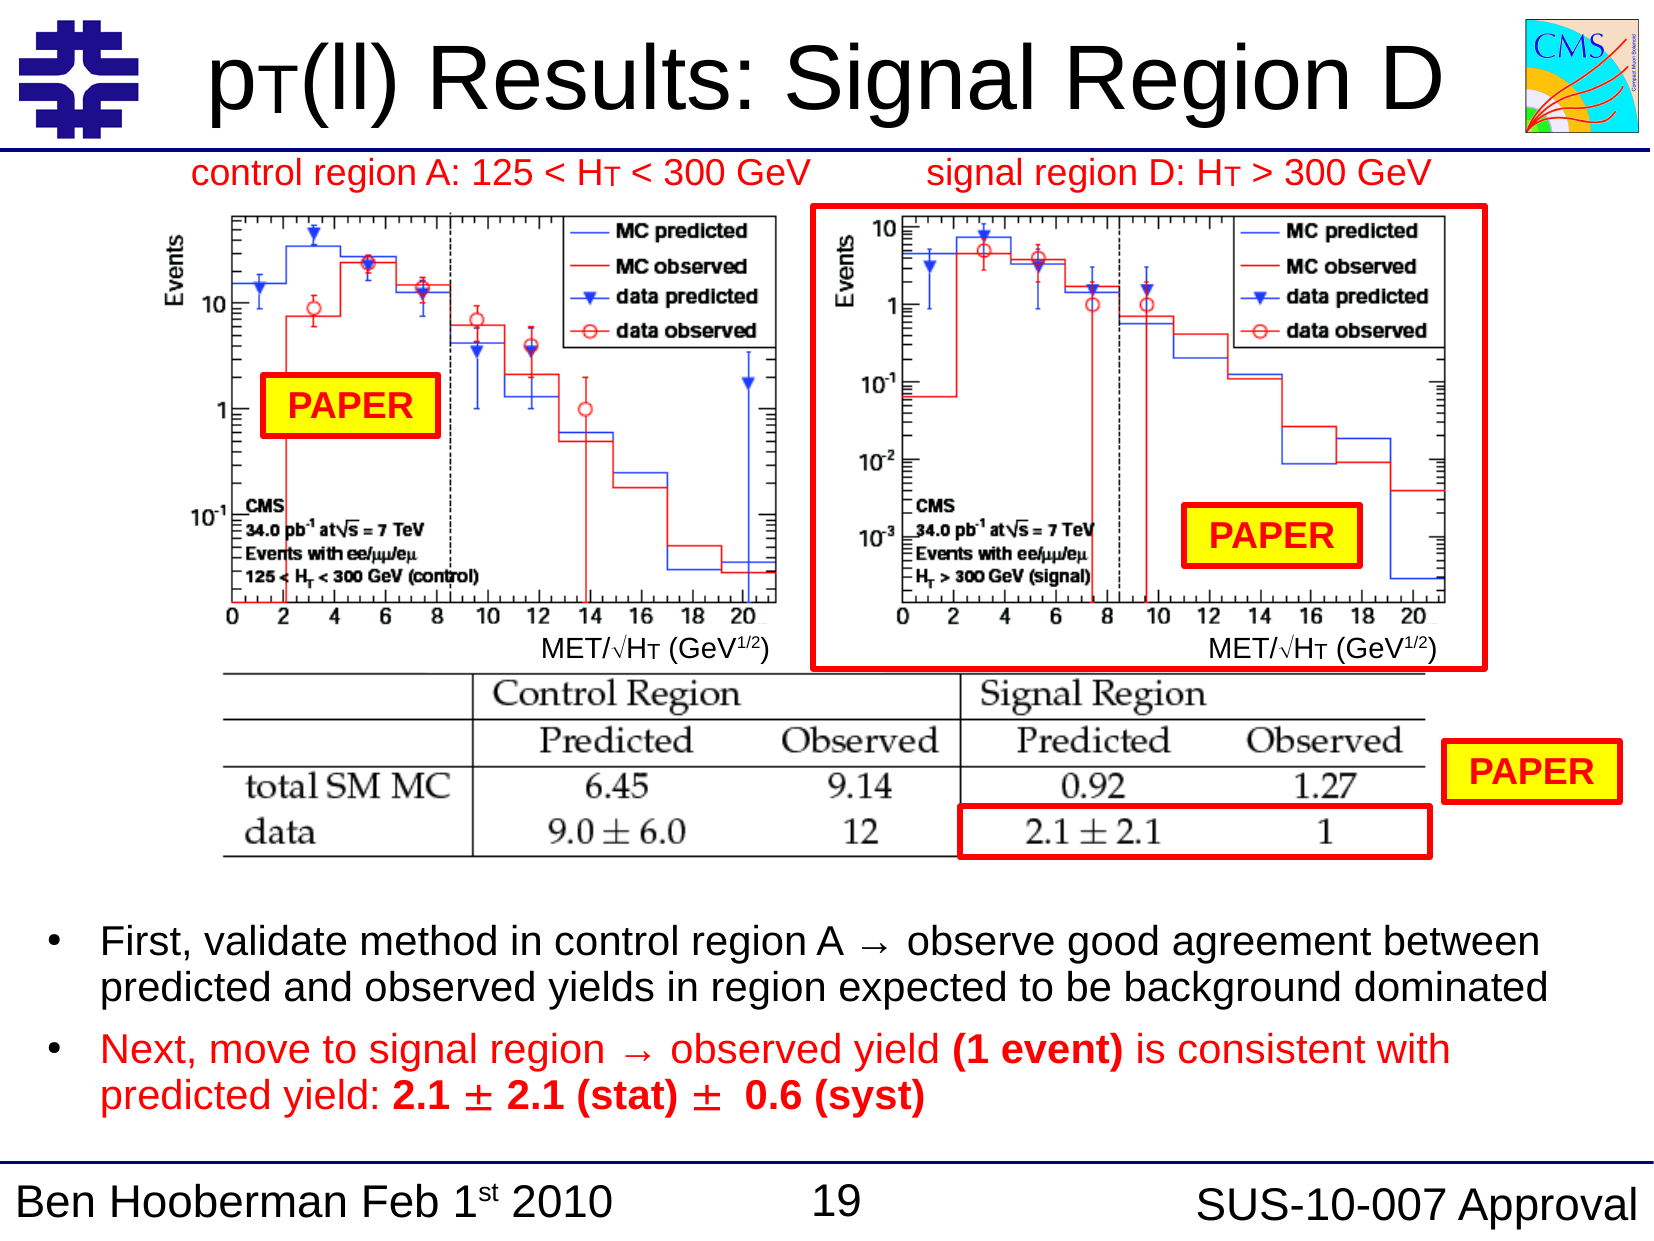

# pT(ll) Results: Signal Region D
control region A: 125 < HT < 300 GeV signal region D: HT > 300 GeV
PAPER
PAPER
MET/HT (GeV1/2)
MET/HT (GeV1/2)
PAPER
First, validate method in control region A → observe good agreement between predicted and observed yields in region expected to be background dominated
Next, move to signal region → observed yield (1 event) is consistent with predicted yield: 2.1  2.1 (stat)  0.6 (syst)
19